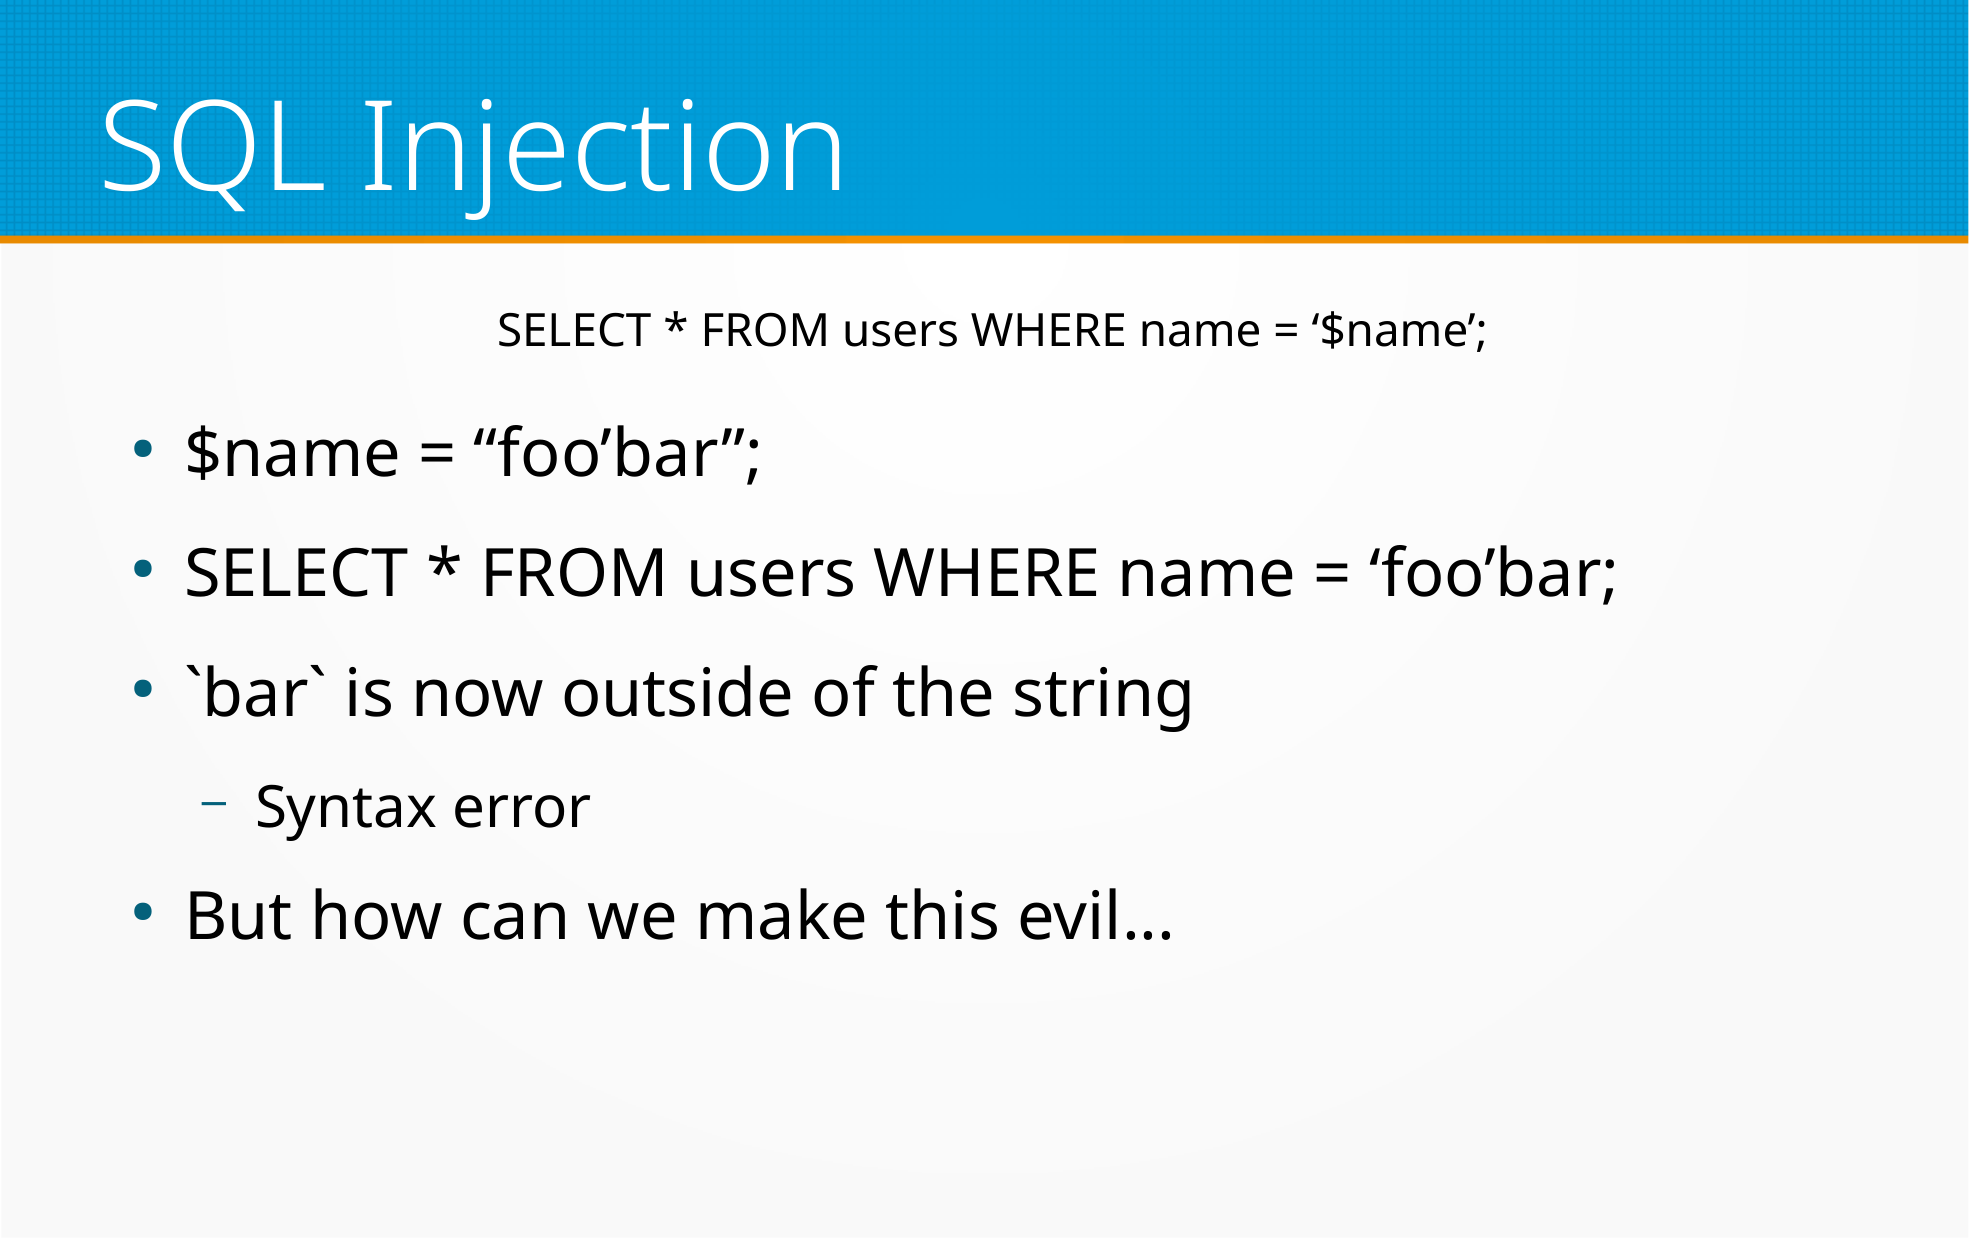

# SQL Injection
SELECT * FROM users WHERE name = ‘$name’;
$name = “foo’bar”;
SELECT * FROM users WHERE name = ‘foo’bar;
`bar` is now outside of the string
Syntax error
But how can we make this evil...